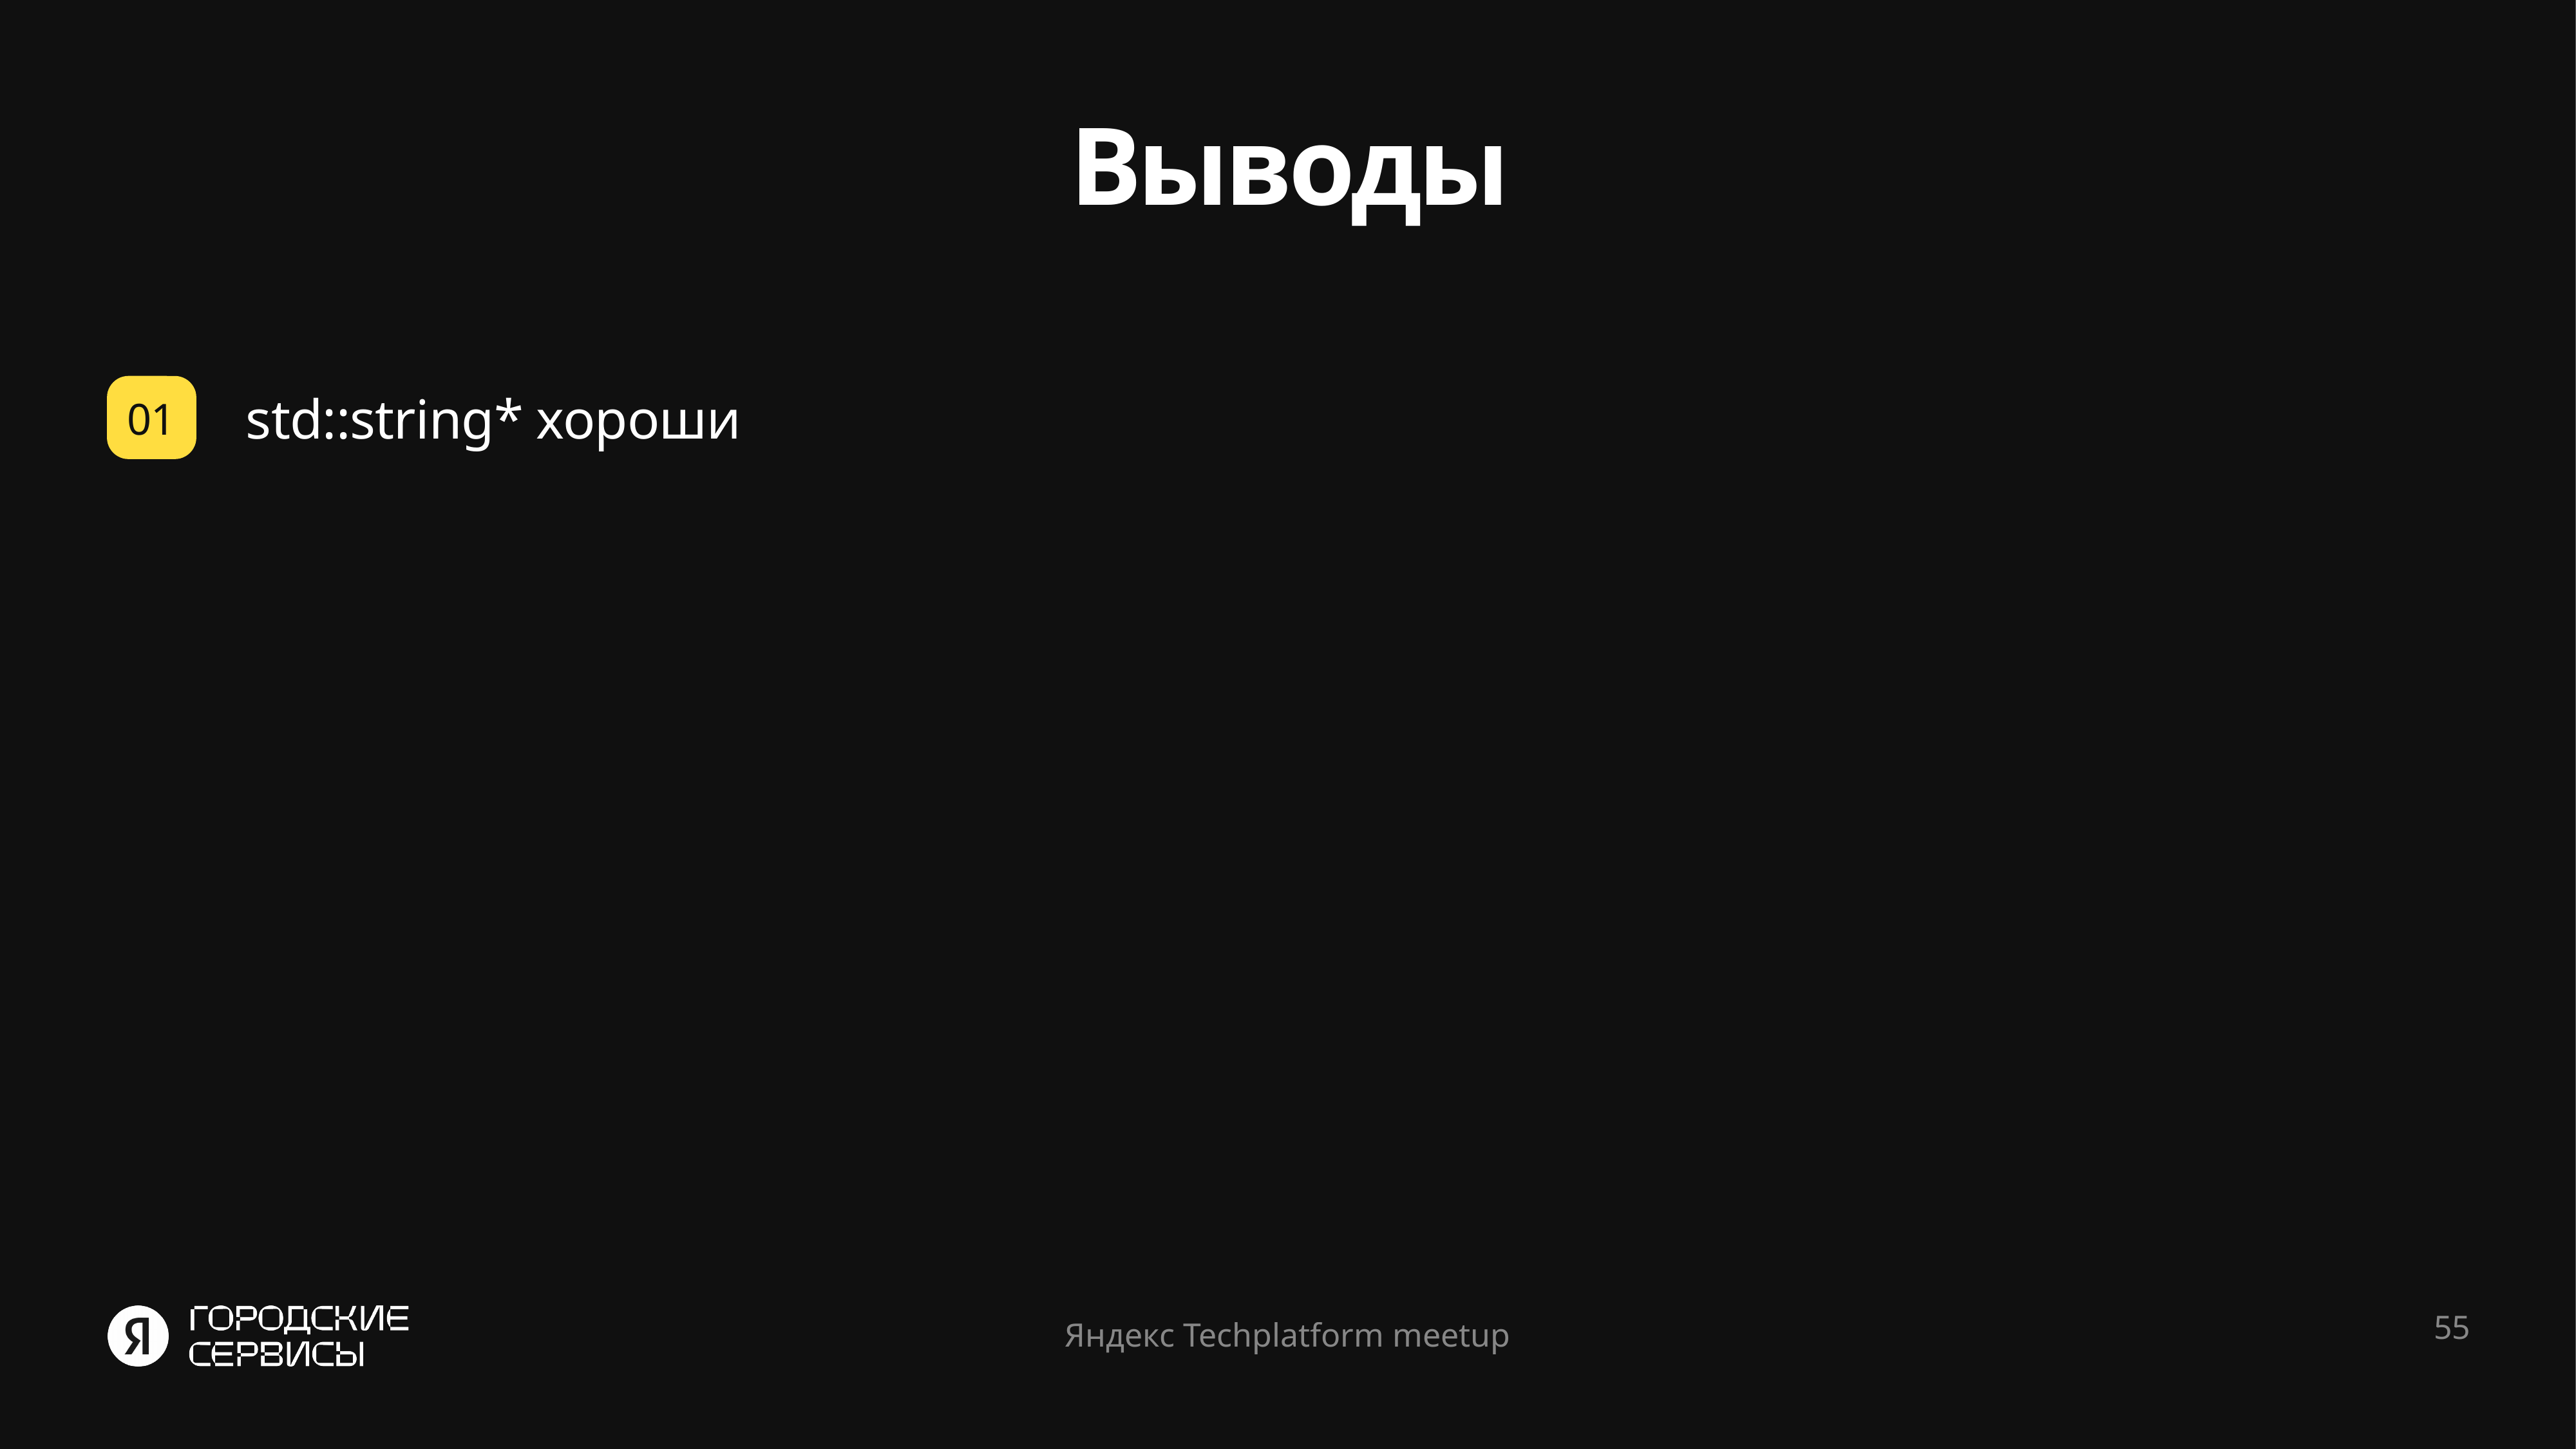

# Выводы
01
std::string* хороши
Яндекс Techplatform meetup